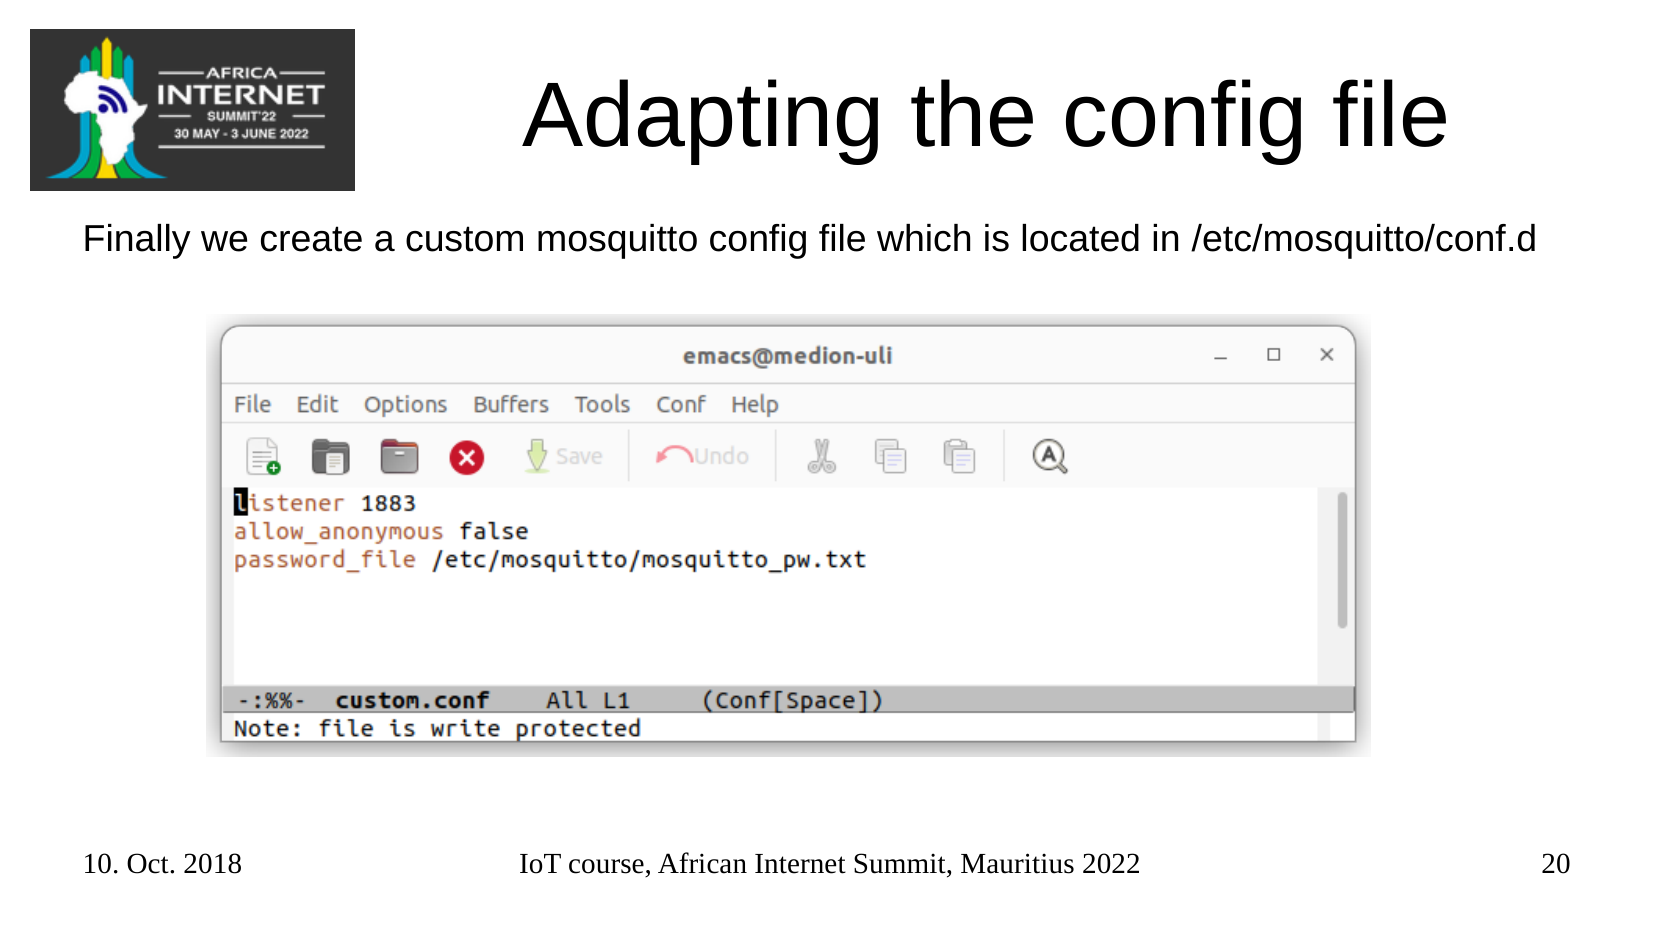

# Adapting the config file
Finally we create a custom mosquitto config file which is located in /etc/mosquitto/conf.d
10. Oct. 2018
IoT course, African Internet Summit, Mauritius 2022
20